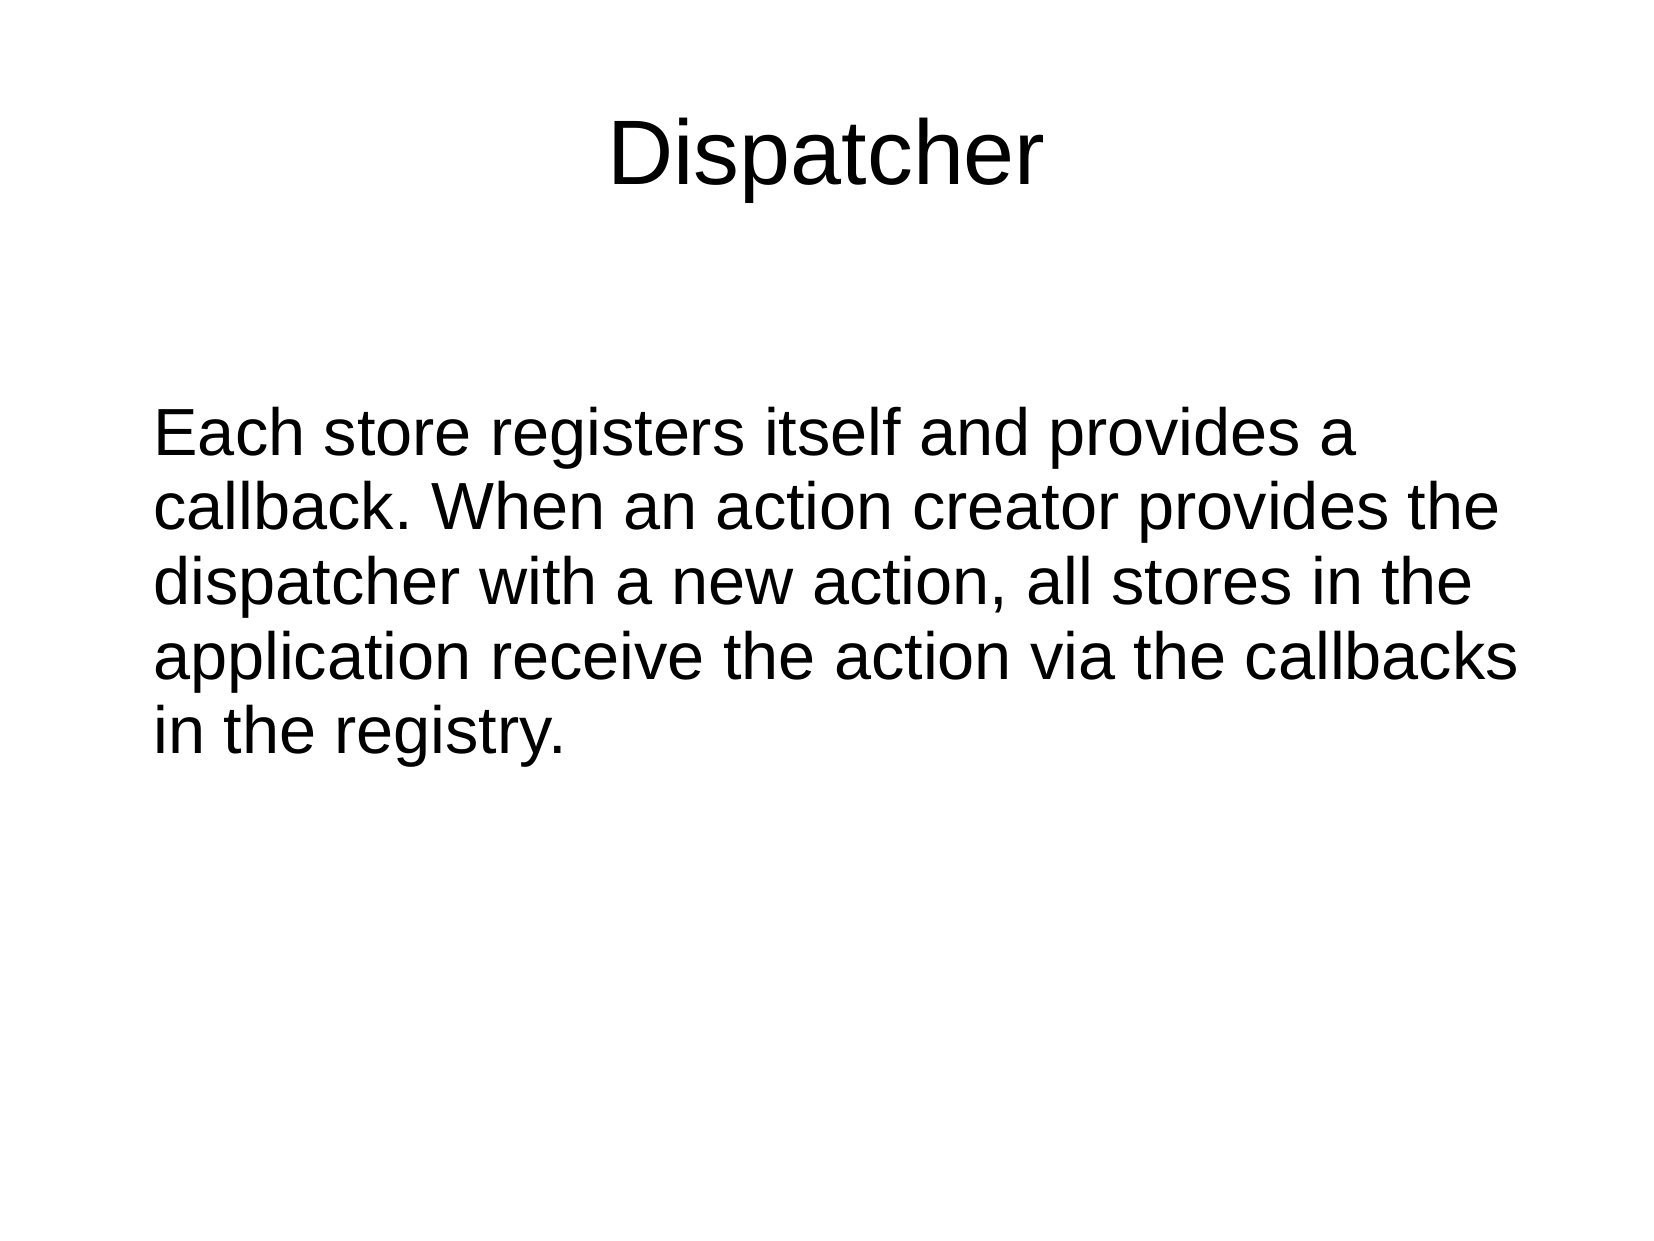

# Dispatcher
Each store registers itself and provides a callback. When an action creator provides the dispatcher with a new action, all stores in the application receive the action via the callbacks in the registry.